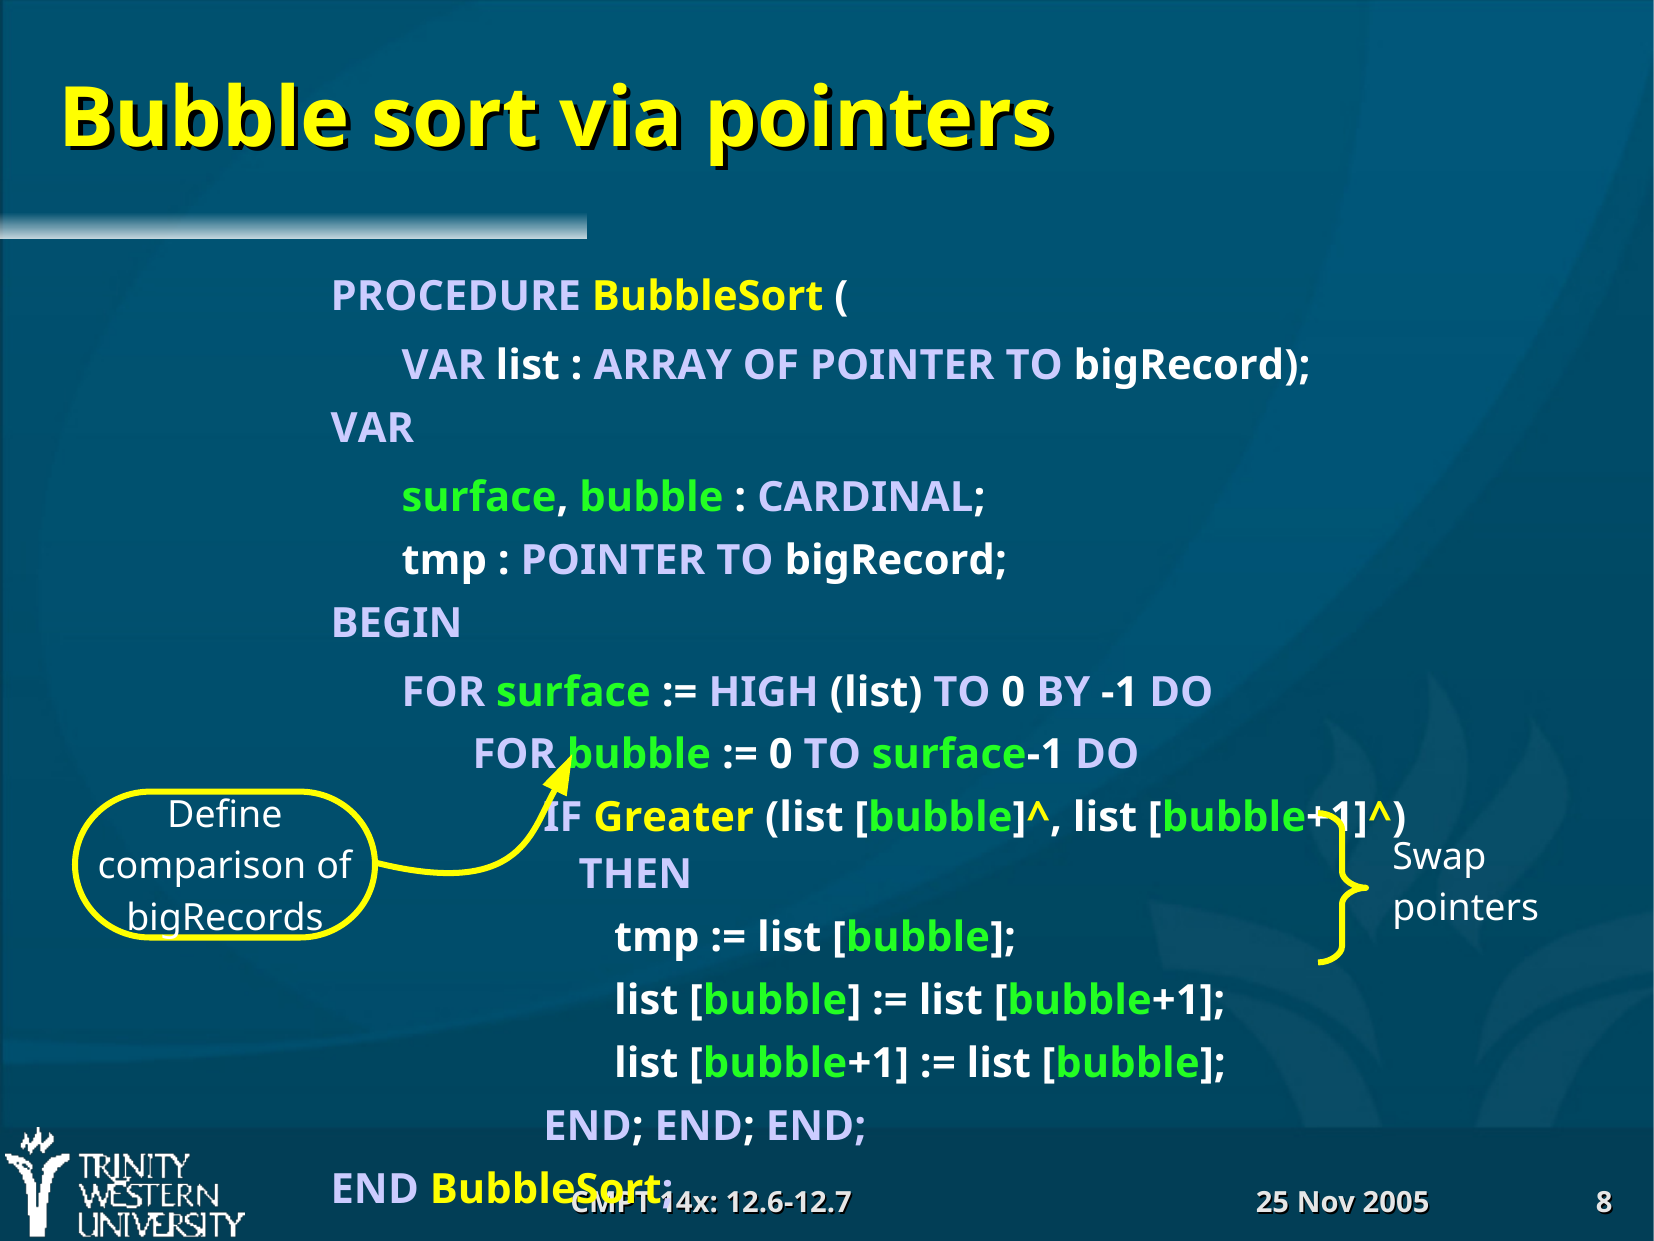

# Bubble sort via pointers
PROCEDURE BubbleSort (
VAR list : ARRAY OF POINTER TO bigRecord);
VAR
surface, bubble : CARDINAL;
tmp : POINTER TO bigRecord;
BEGIN
FOR surface := HIGH (list) TO 0 BY -1 DO
FOR bubble := 0 TO surface-1 DO
IF Greater (list [bubble]^, list [bubble+1]^) 	THEN
tmp := list [bubble];
list [bubble] := list [bubble+1];
list [bubble+1] := list [bubble];
END; END; END;
END BubbleSort;
Swapping pointers easier than swap big records
Define
comparison of
bigRecords
Swap
pointers
CMPT 14x: 12.6-12.7
25 Nov 2005
8